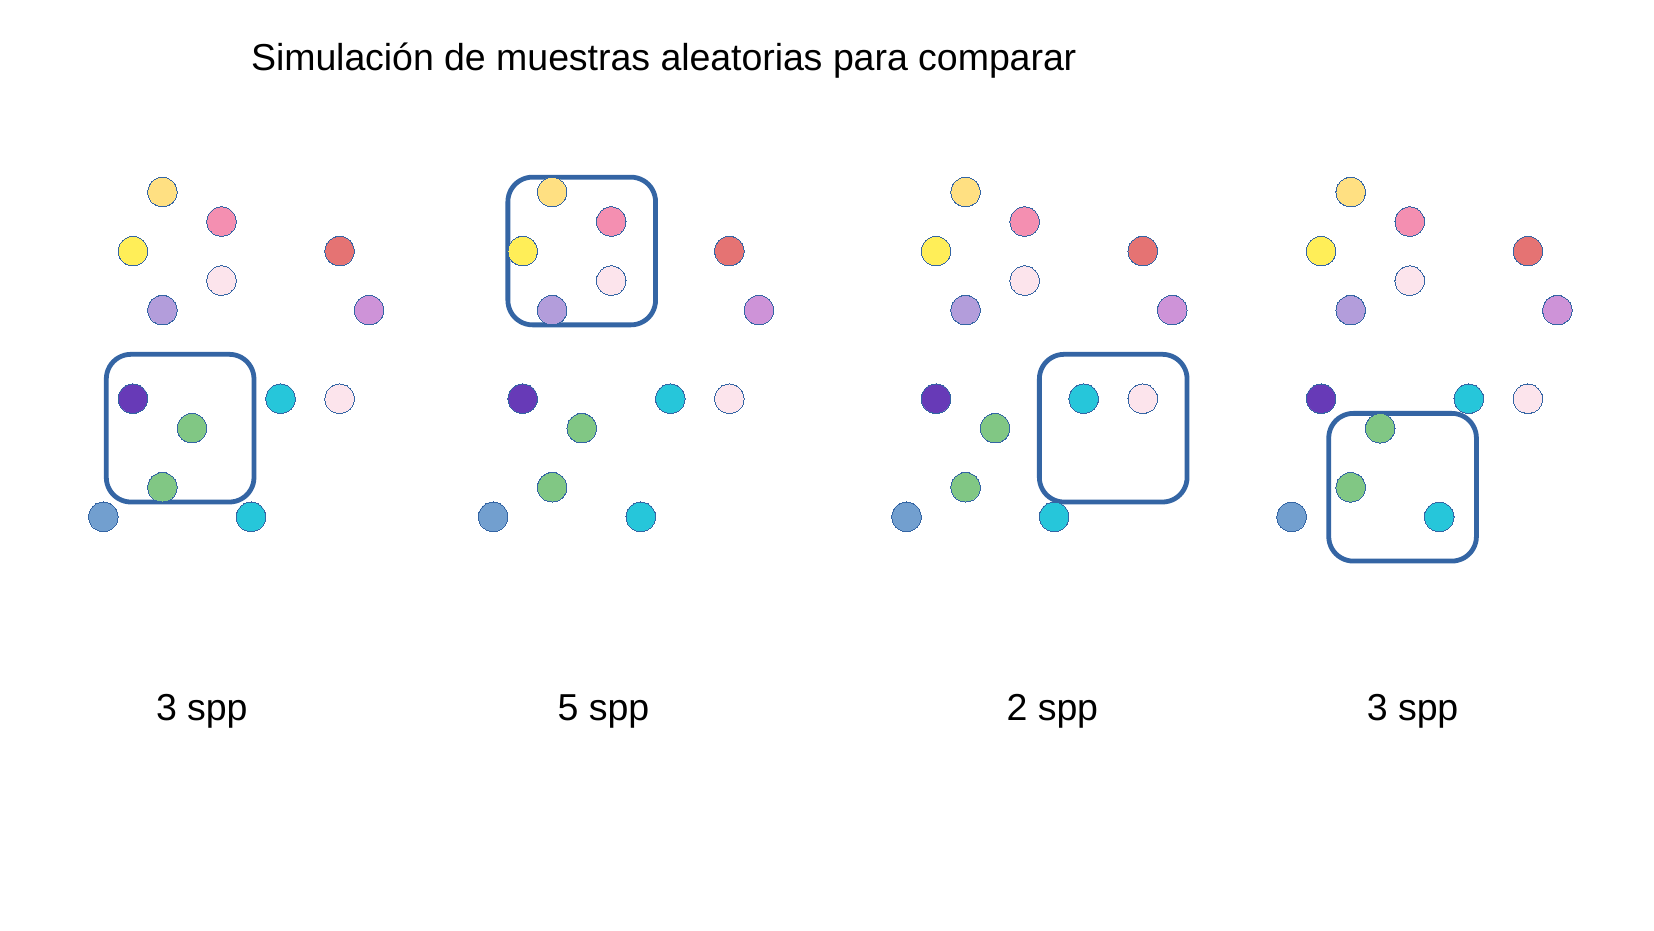

Simulación de muestras aleatorias para comparar
3 spp
5 spp
2 spp
3 spp